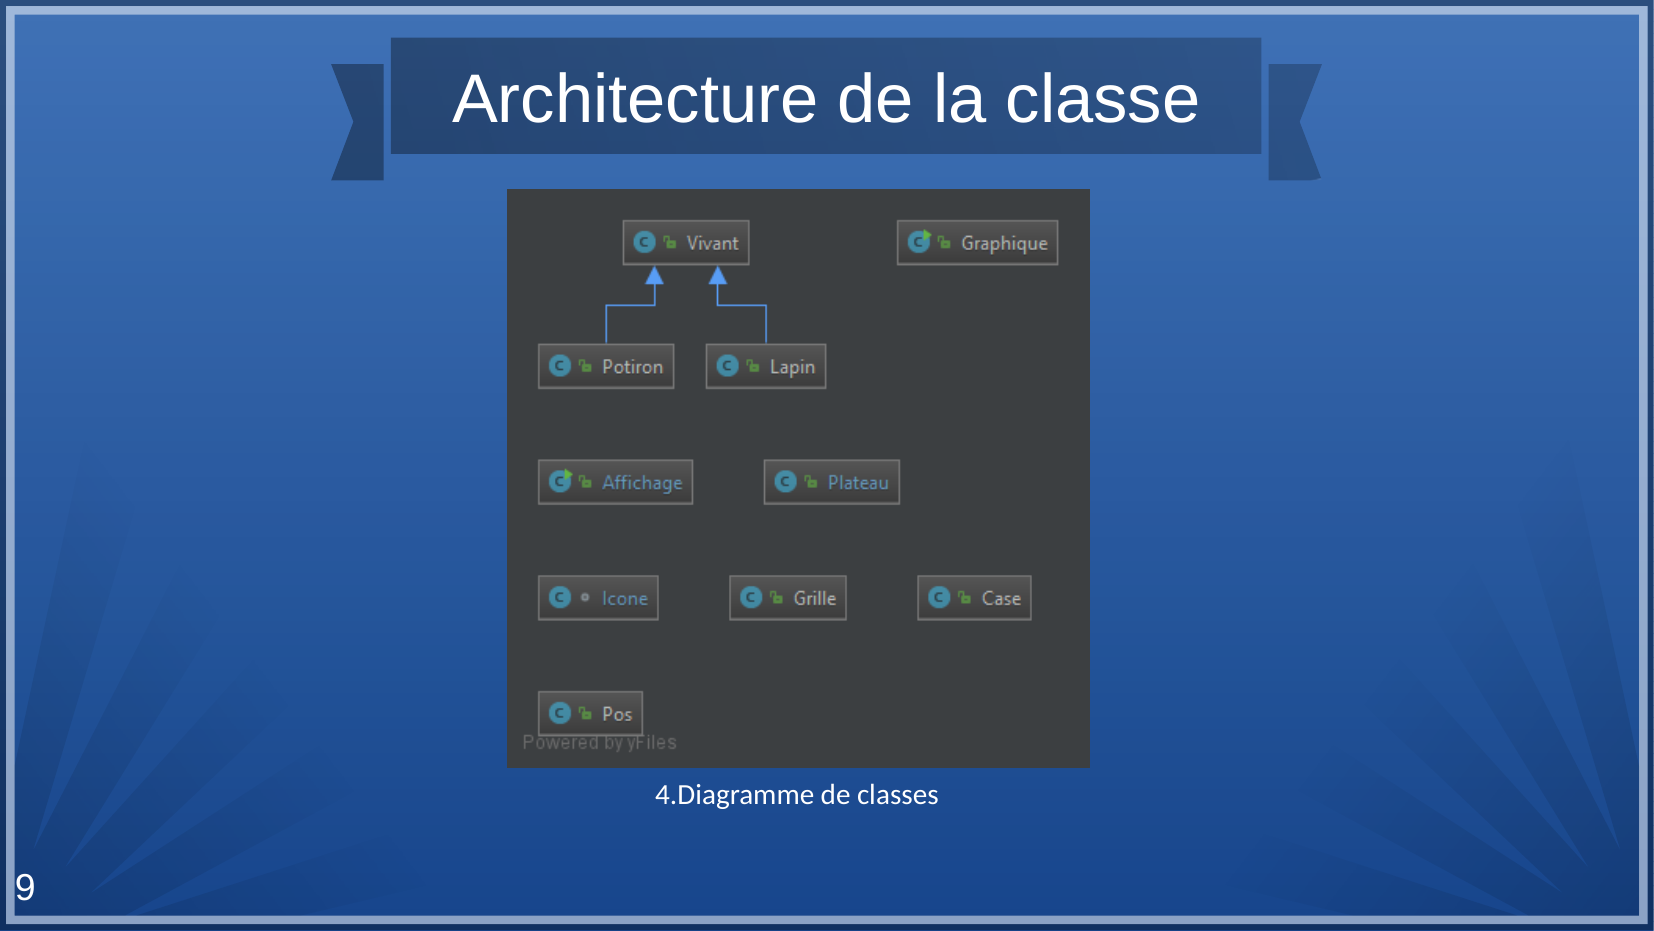

# Architecture de la classe
4.Diagramme de classes